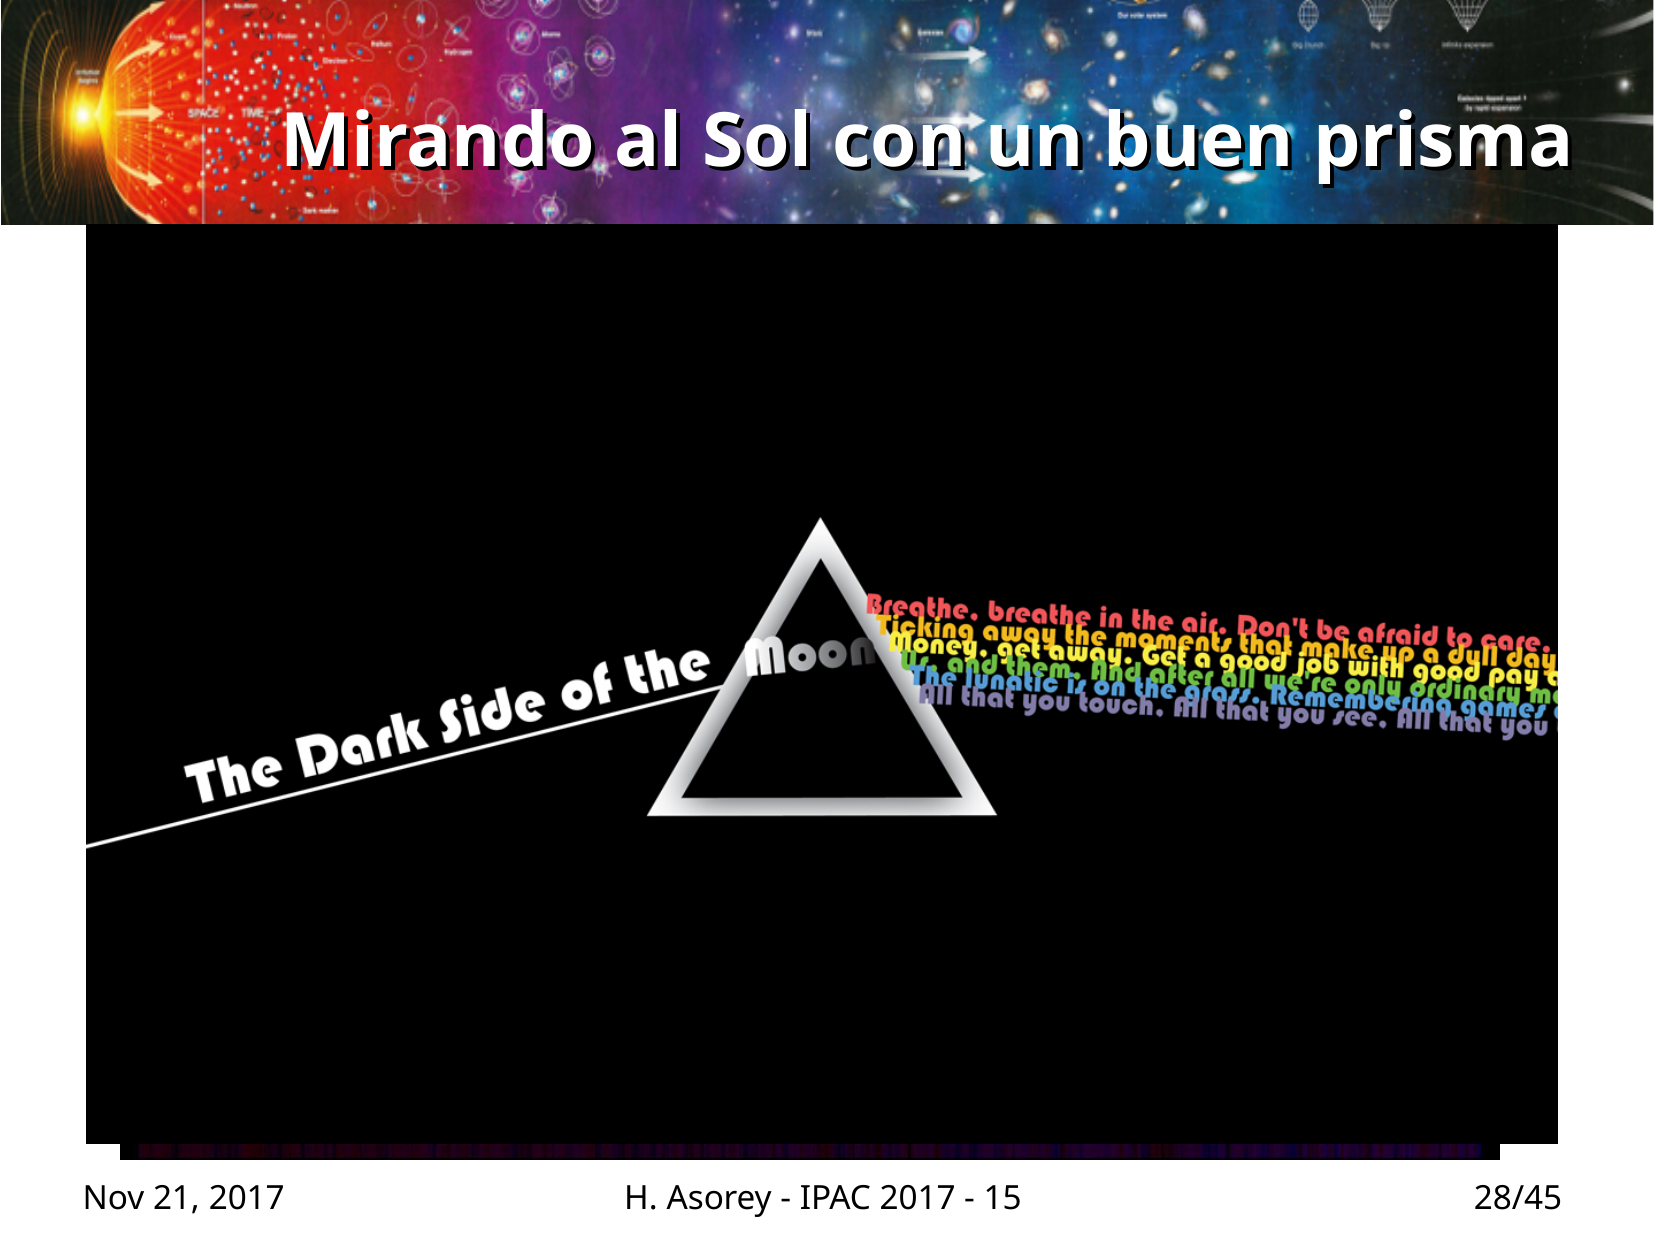

# Mirando al Sol con un buen prisma
Nov 21, 2017
H. Asorey - IPAC 2017 - 15
28